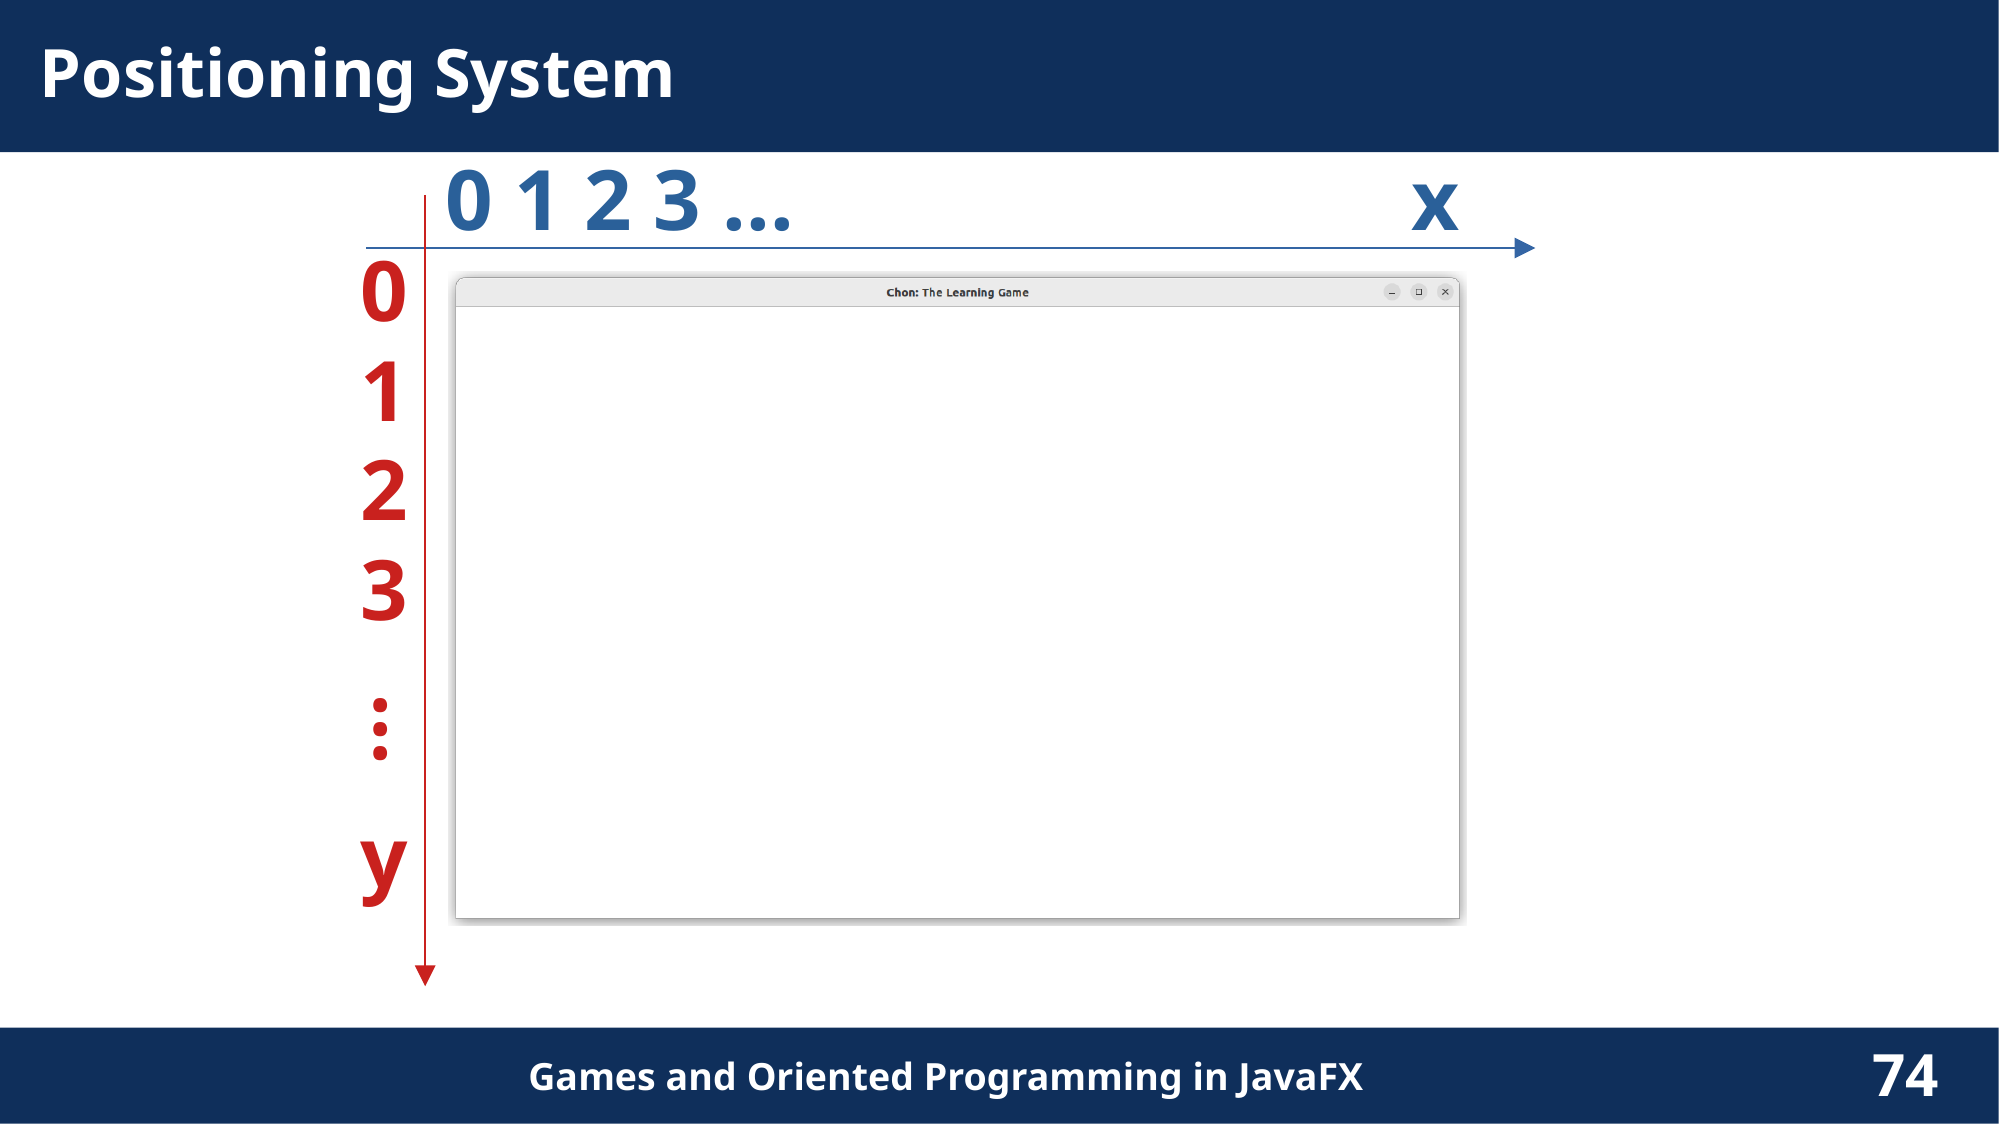

Positioning System
0 1 2 3 ...
x
0
1
2
3
...
y